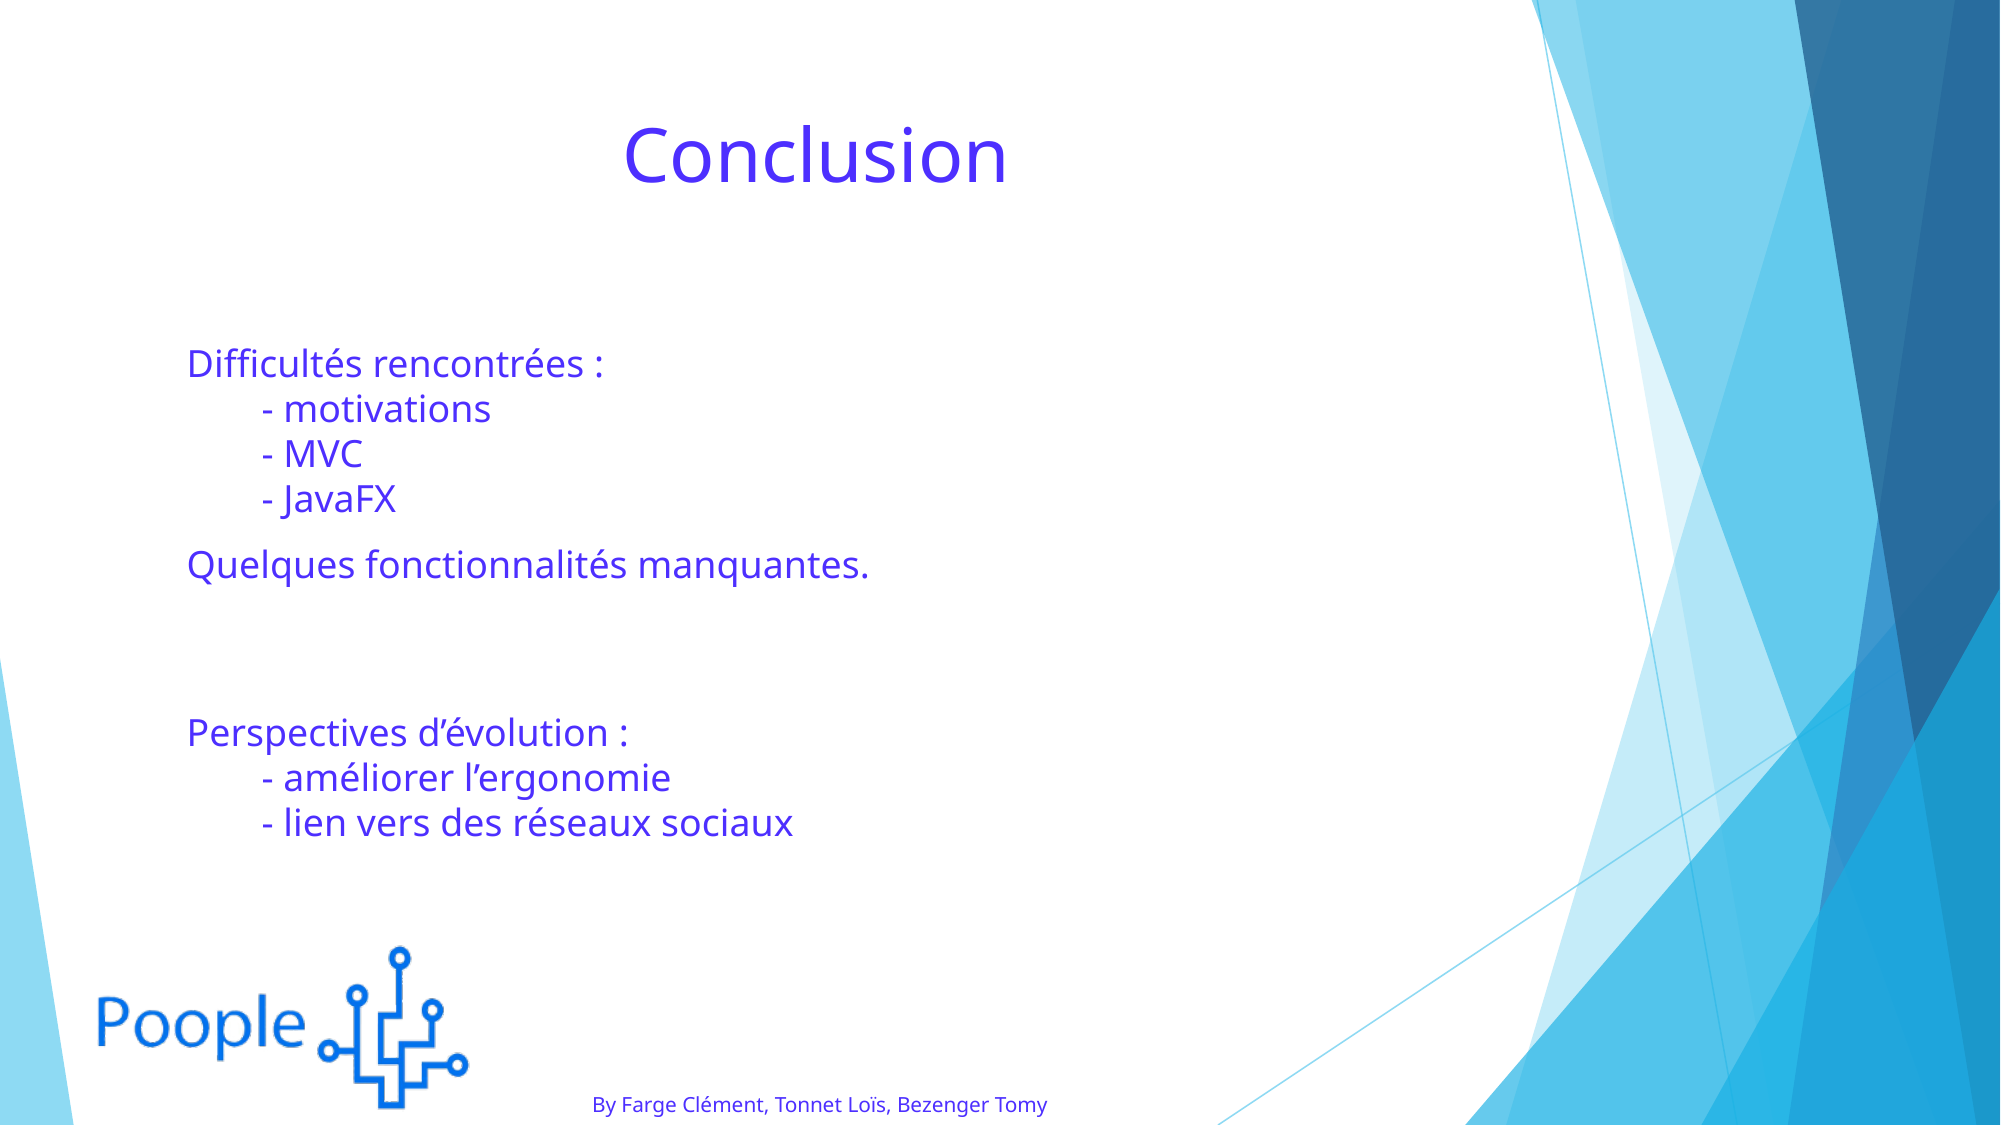

# Conclusion
Difficultés rencontrées :
	- motivations
	- MVC
	- JavaFX
Quelques fonctionnalités manquantes.
Perspectives d’évolution :
	- améliorer l’ergonomie
	- lien vers des réseaux sociaux
By Farge Clément, Tonnet Loïs, Bezenger Tomy